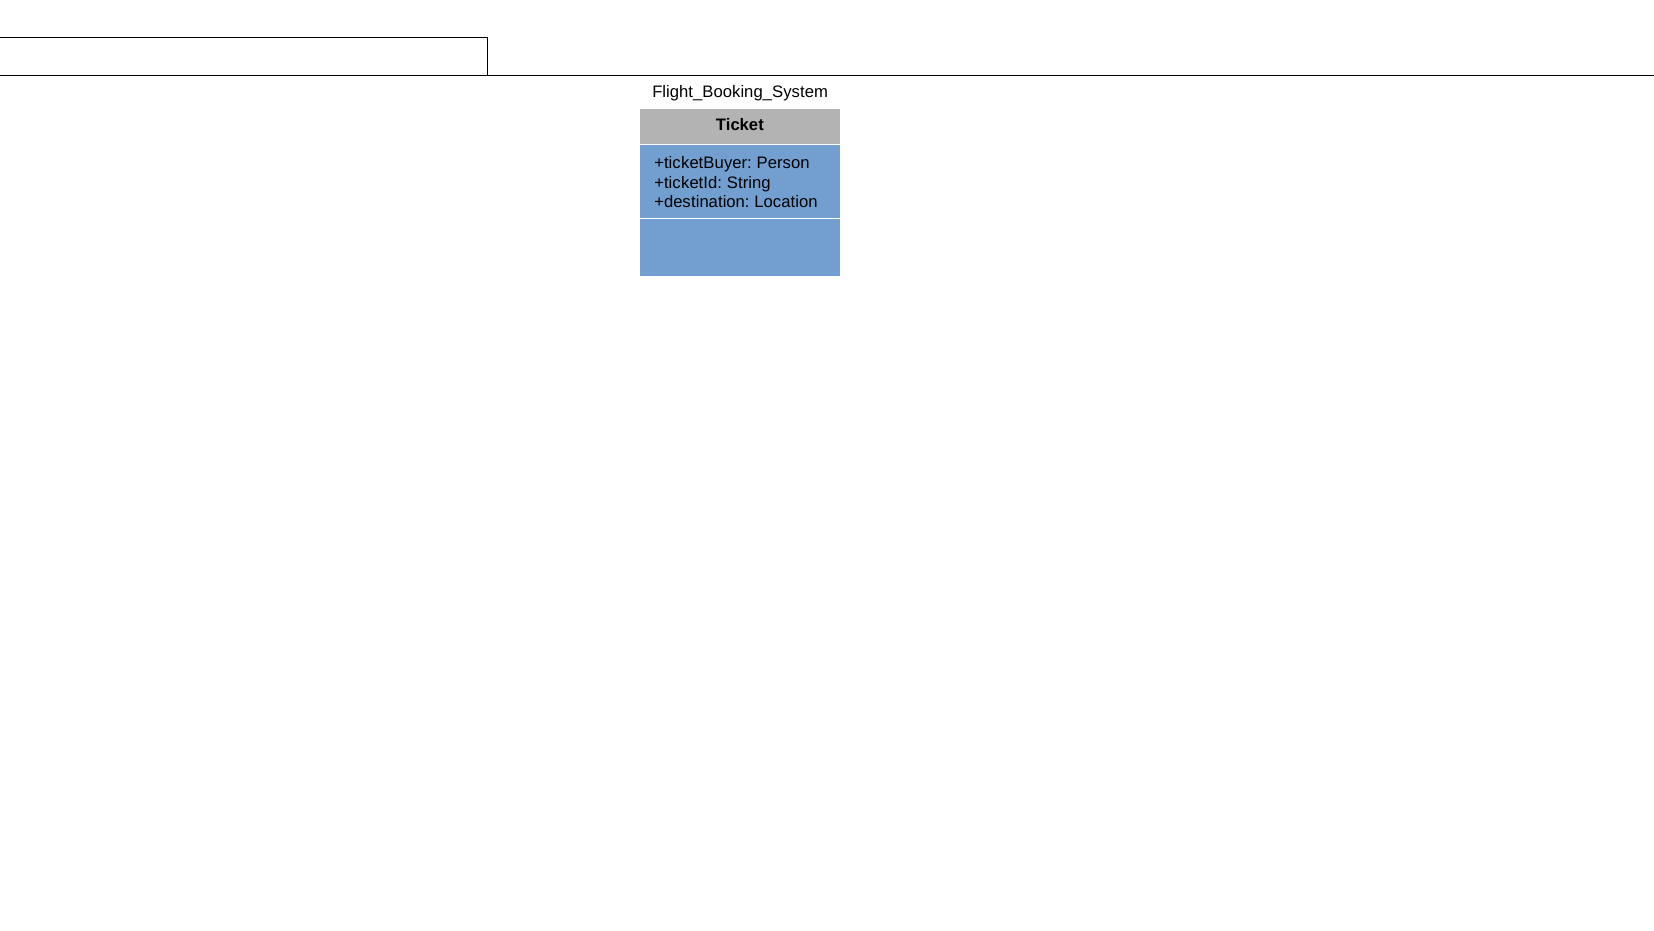

Flight_Booking_System
| Ticket |
| --- |
| +ticketBuyer: Person +ticketId: String +destination: Location |
| |